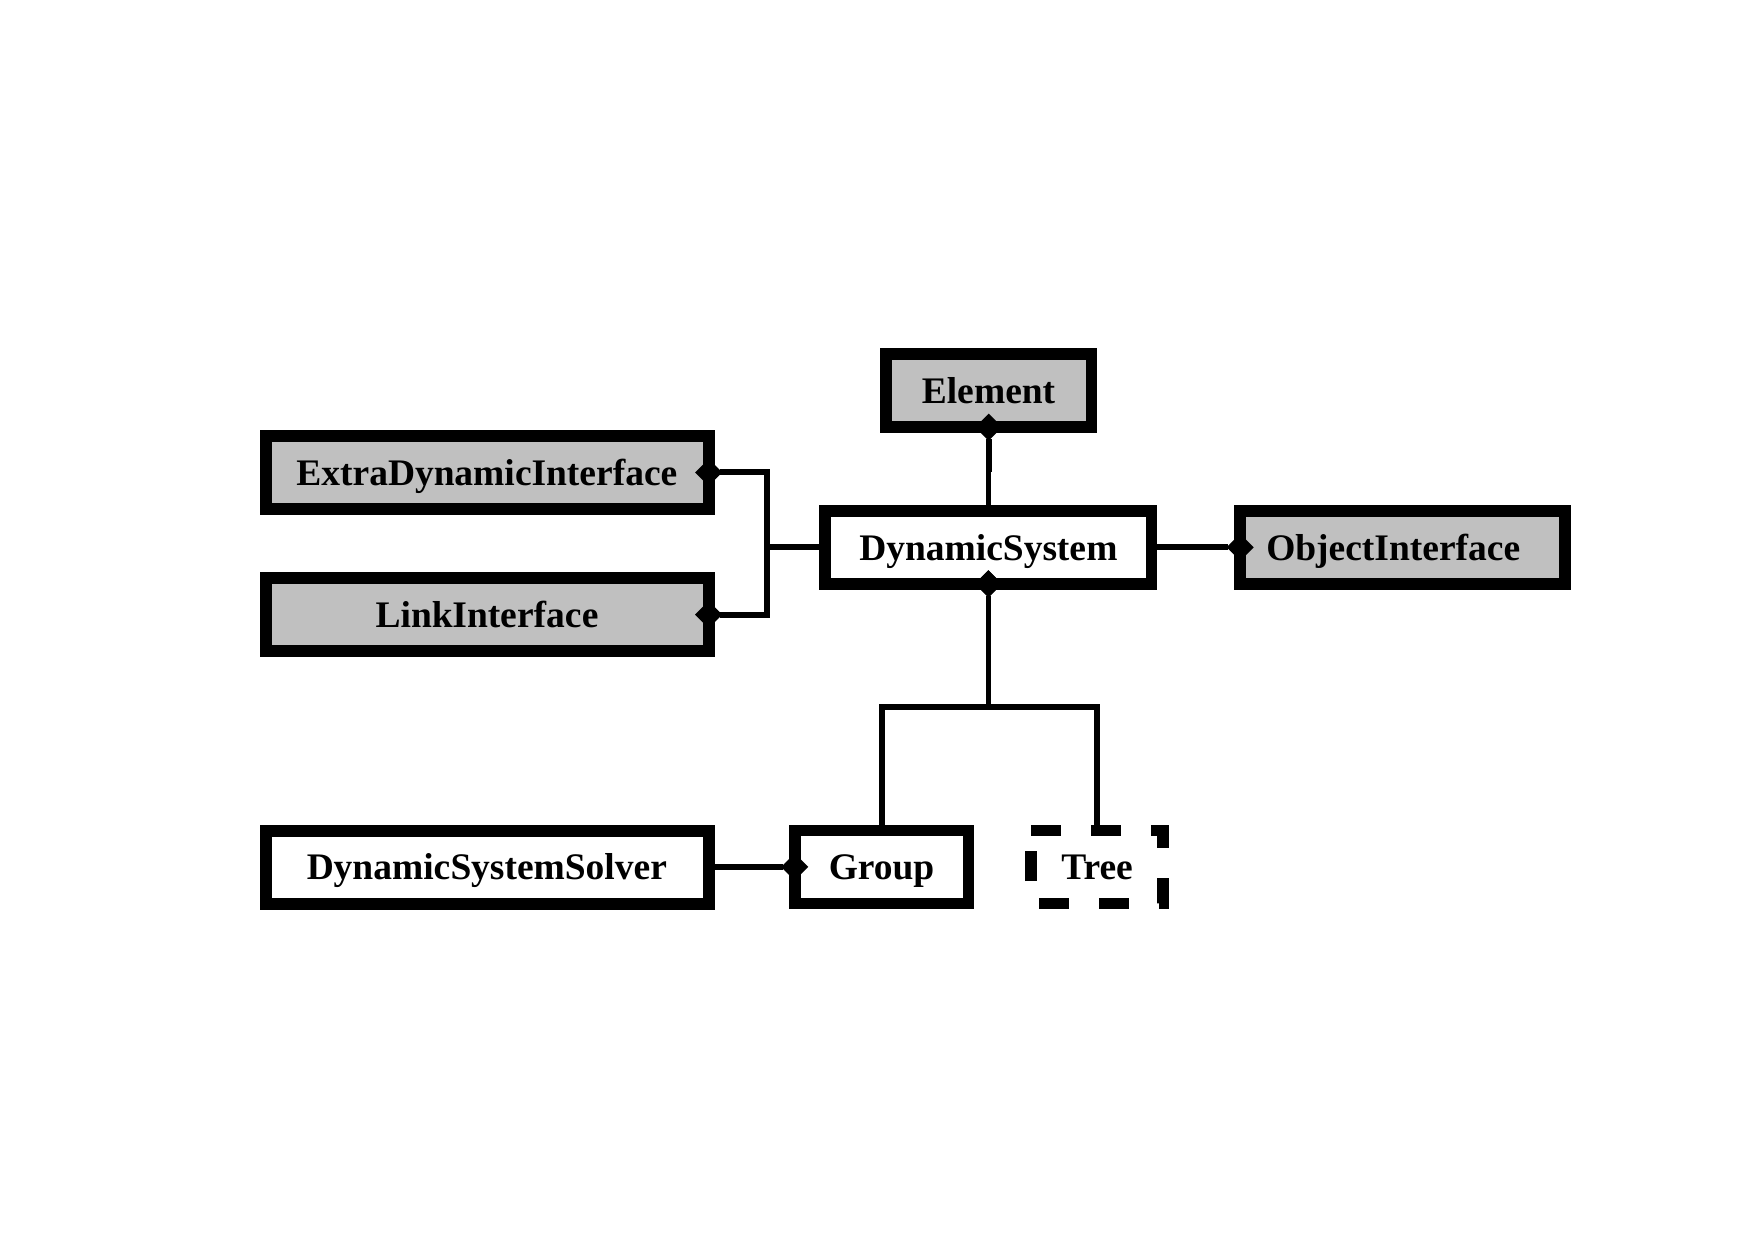

Element
ExtraDynamicInterface
ObjectInterface
DynamicSystem
LinkInterface
Group
Tree
DynamicSystemSolver